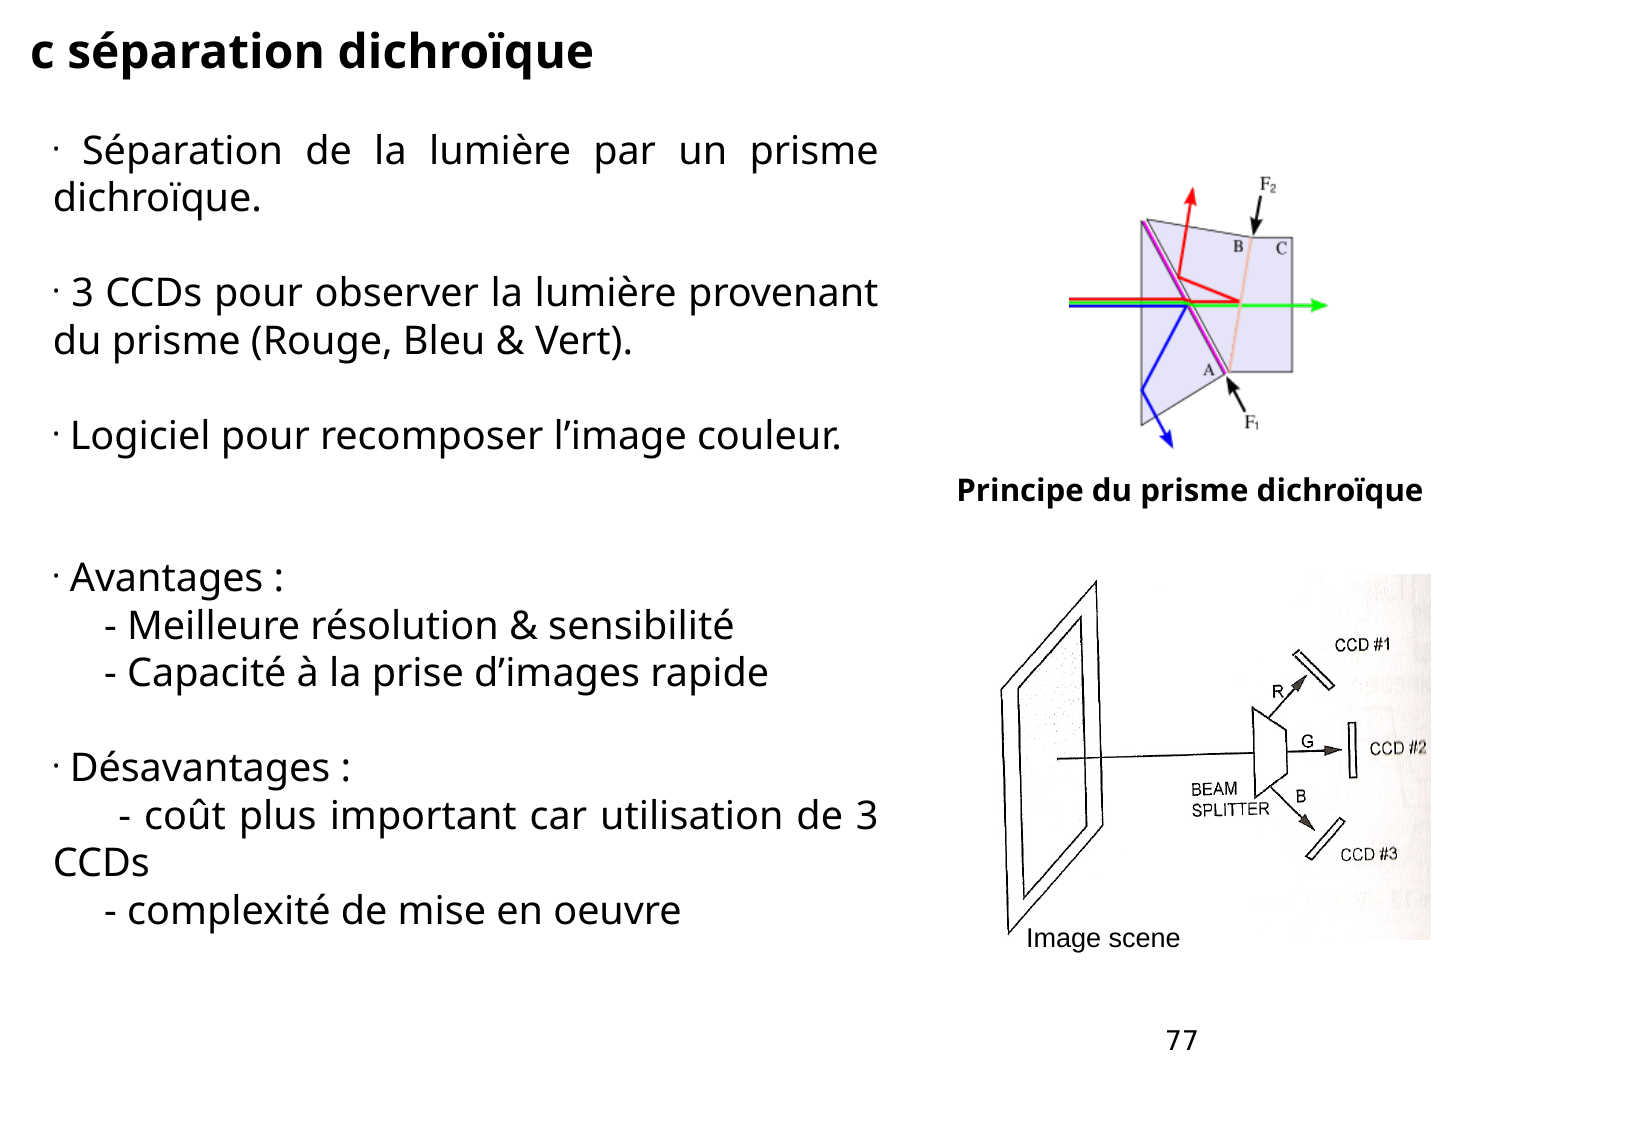

c séparation dichroïque
 Séparation de la lumière par un prisme dichroïque.
 3 CCDs pour observer la lumière provenant du prisme (Rouge, Bleu & Vert).
 Logiciel pour recomposer l’image couleur.
 Avantages :
 - Meilleure résolution & sensibilité
 - Capacité à la prise d’images rapide
 Désavantages :
 - coût plus important car utilisation de 3 CCDs
 - complexité de mise en oeuvre
Principe du prisme dichroïque
Image scene